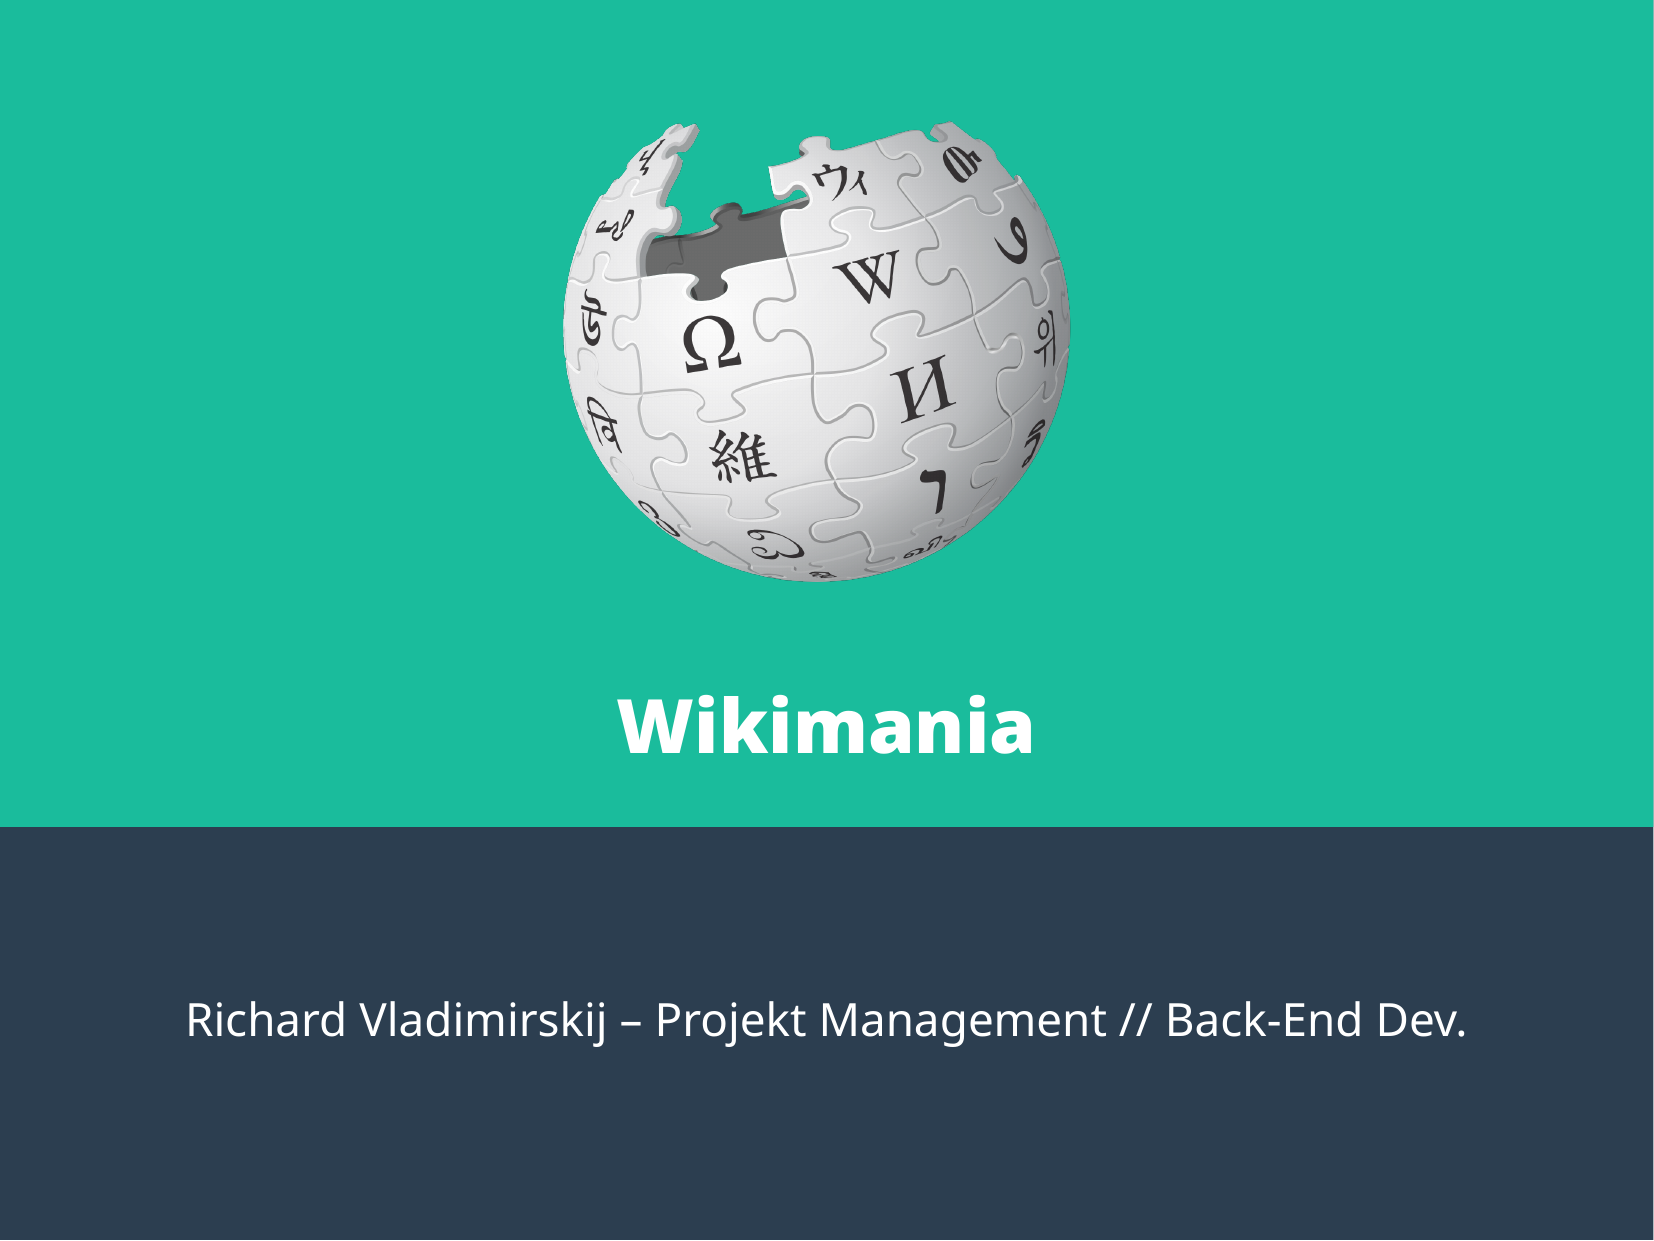

# Wikimania
Richard Vladimirskij – Projekt Management // Back-End Dev.